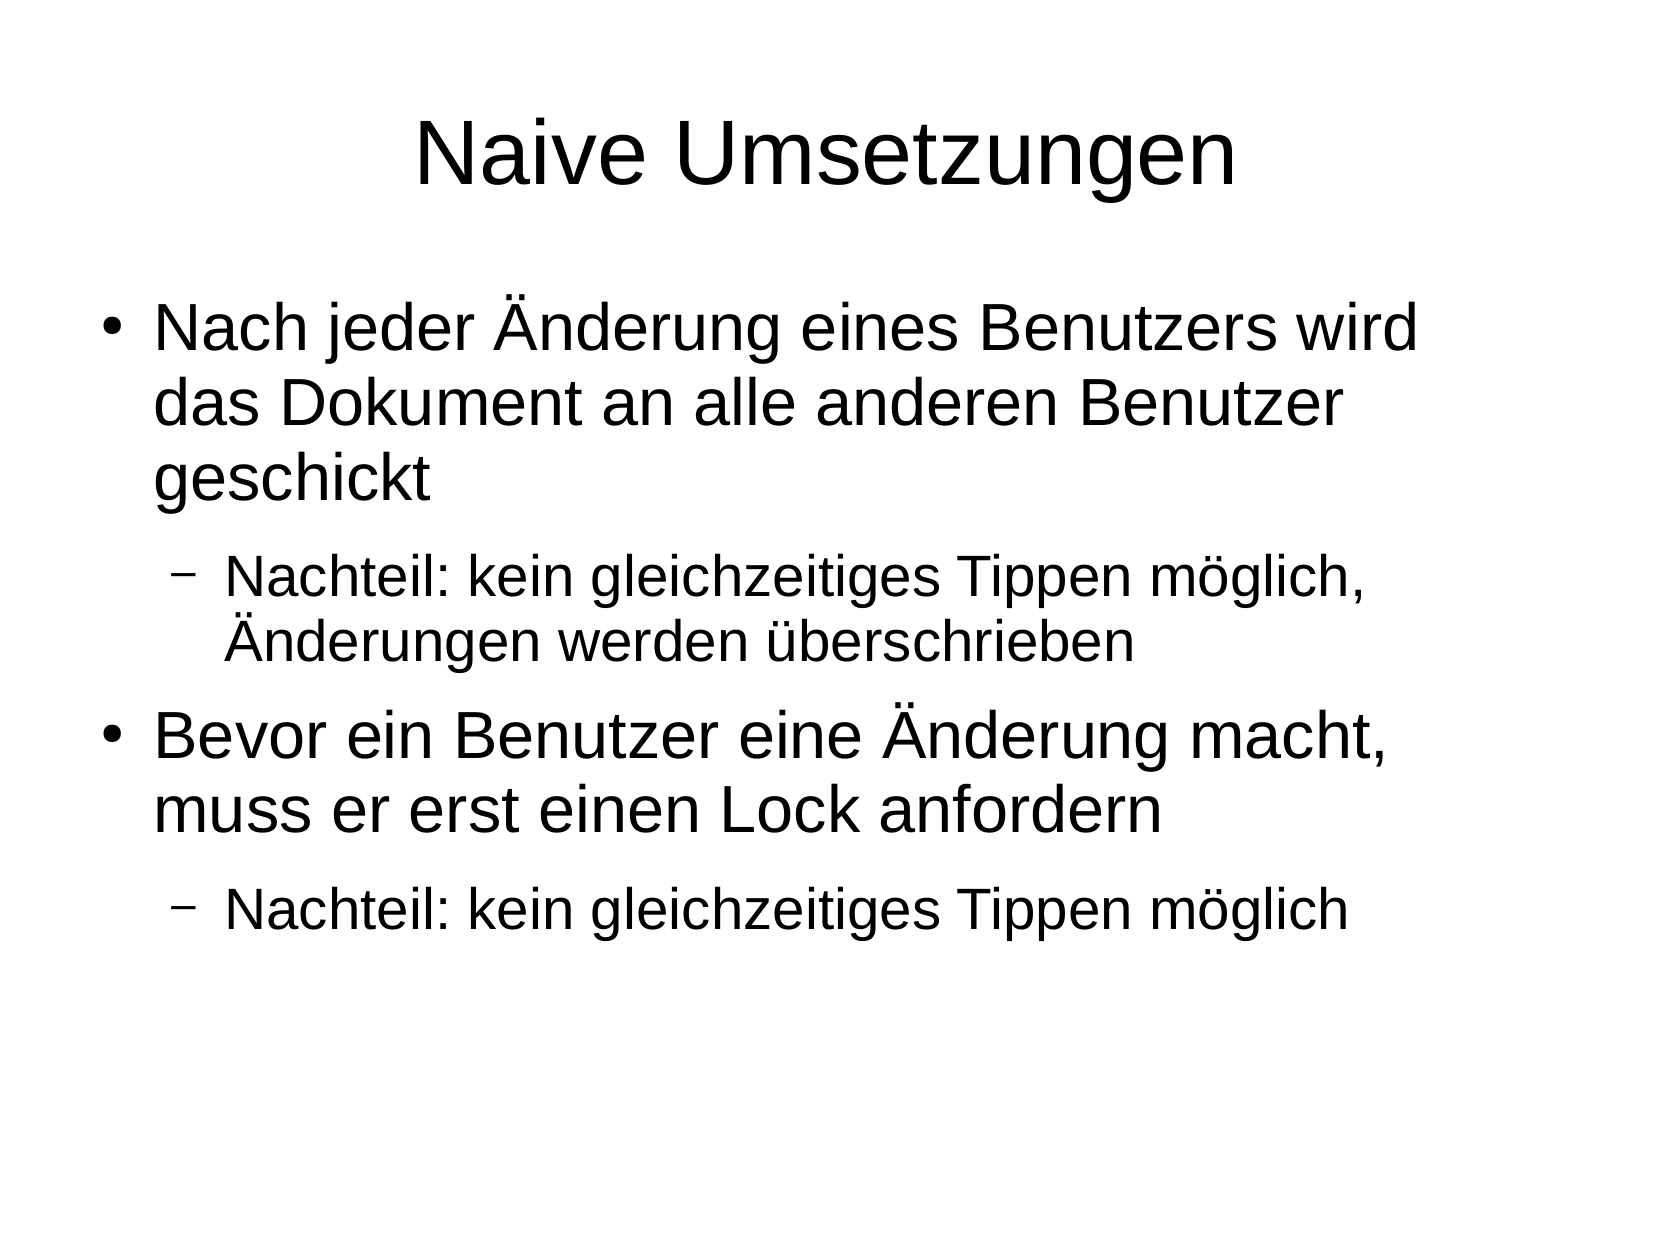

# Naive Umsetzungen
Nach jeder Änderung eines Benutzers wird das Dokument an alle anderen Benutzer geschickt
Nachteil: kein gleichzeitiges Tippen möglich, Änderungen werden überschrieben
Bevor ein Benutzer eine Änderung macht, muss er erst einen Lock anfordern
Nachteil: kein gleichzeitiges Tippen möglich